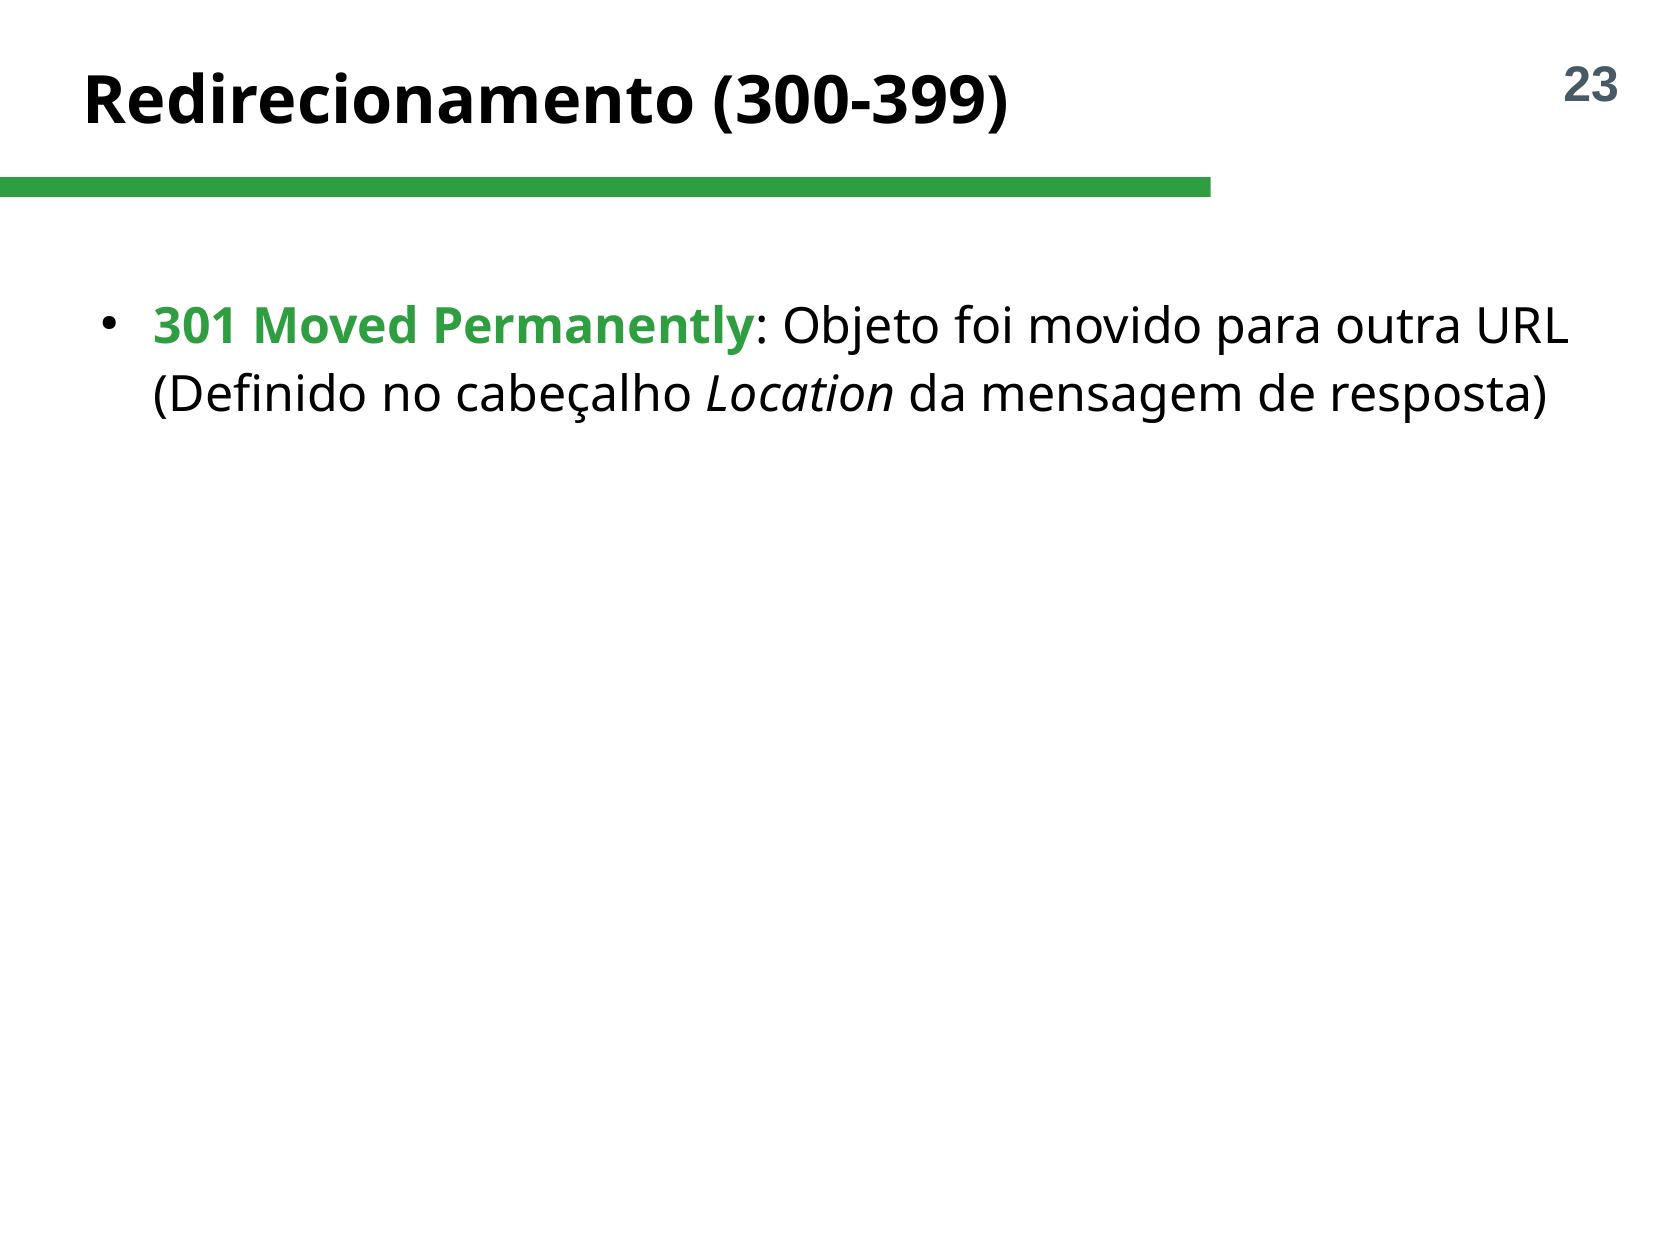

# Redirecionamento (300-399)
301 Moved Permanently: Objeto foi movido para outra URL (Definido no cabeçalho Location da mensagem de resposta)